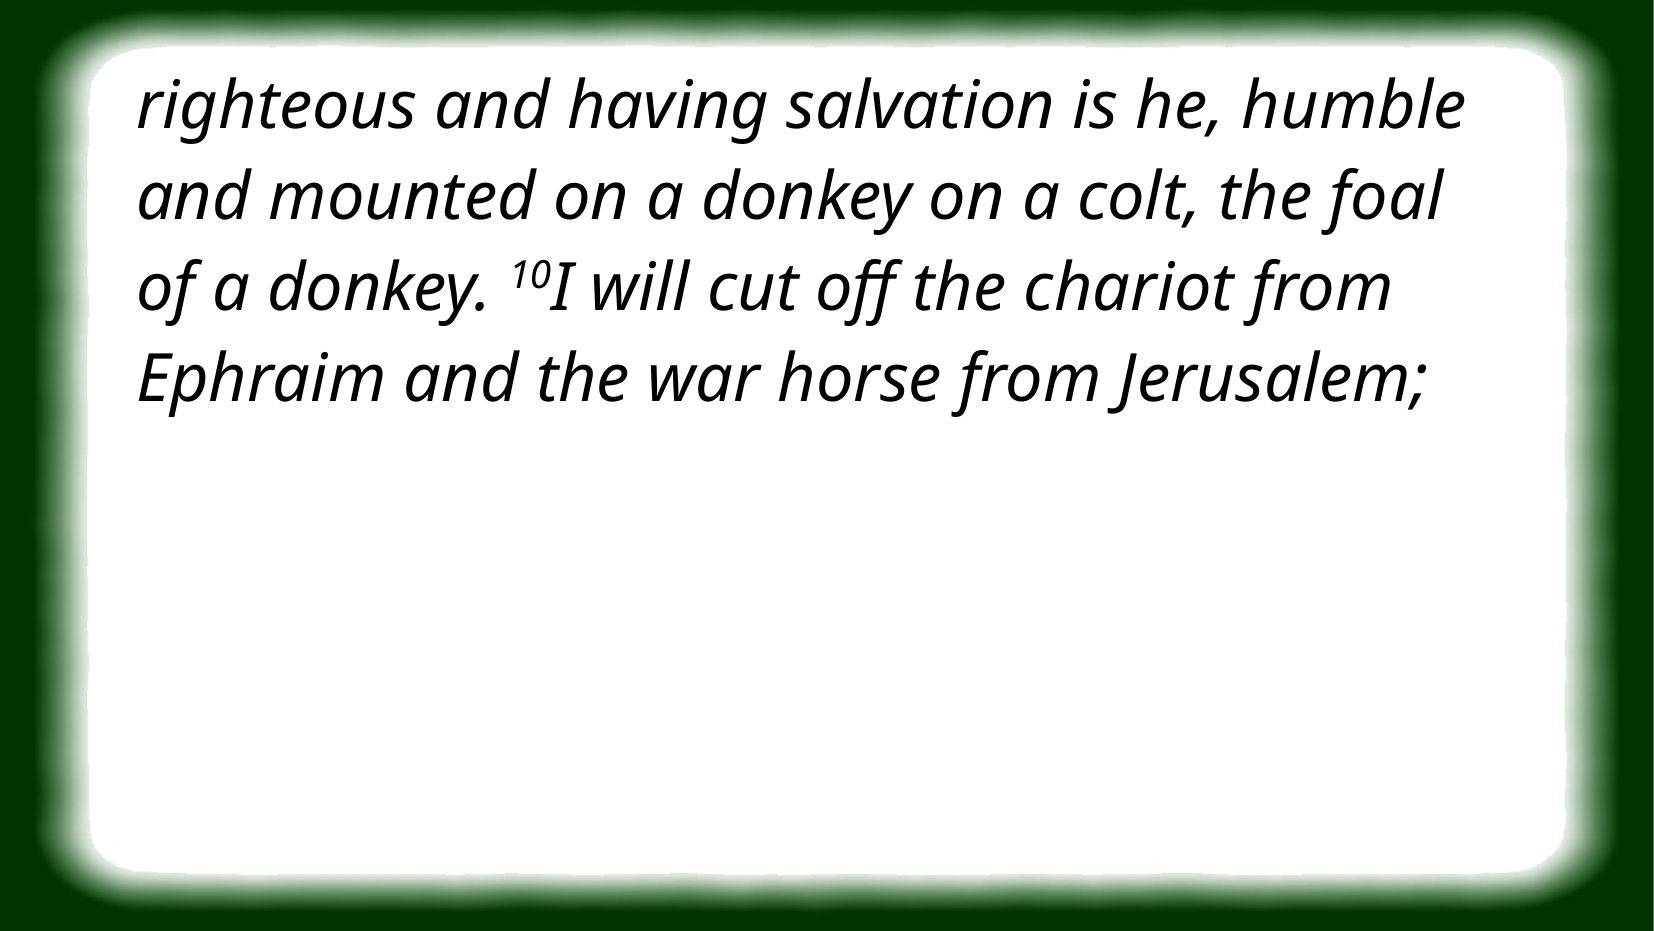

righteous and having salvation is he, humble
and mounted on a donkey on a colt, the foal of a donkey. 10I will cut off the chariot from Ephraim and the war horse from Jerusalem;